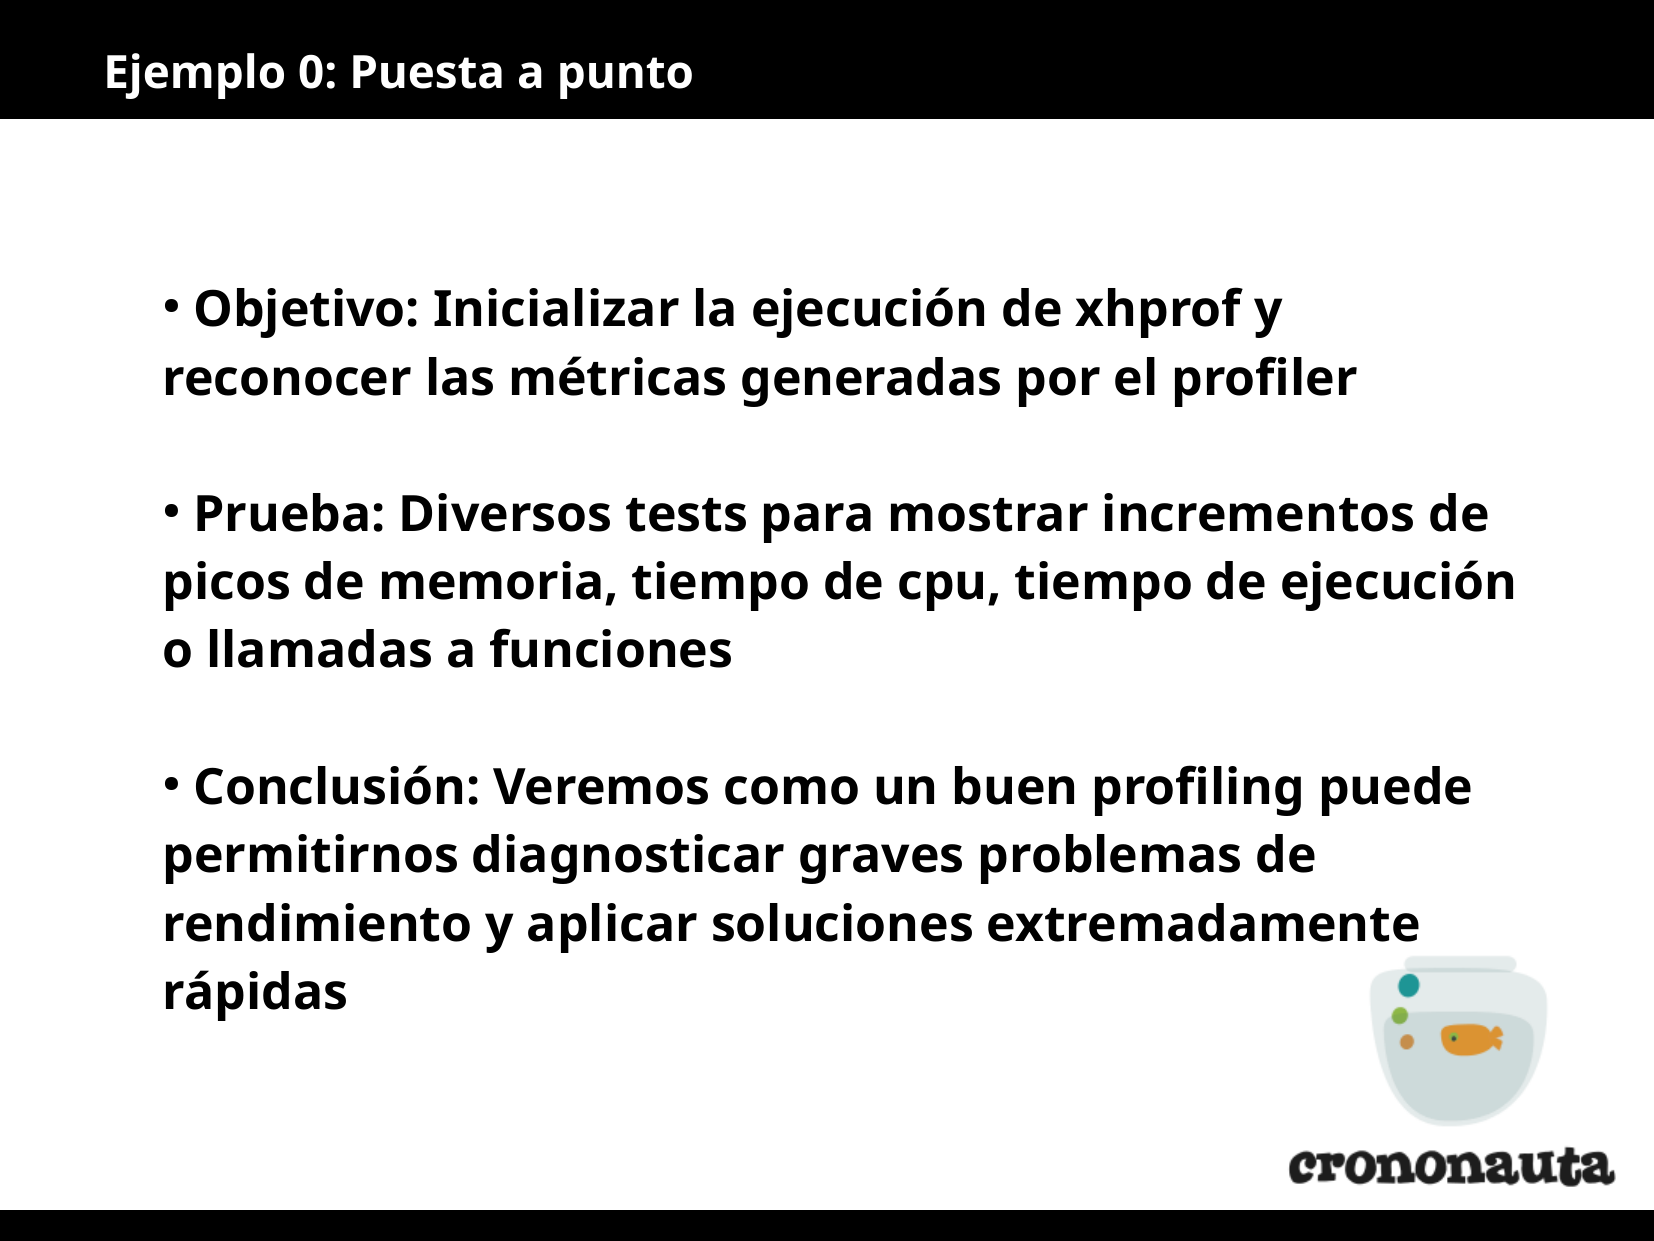

Ejemplo 0: Puesta a punto
 Objetivo: Inicializar la ejecución de xhprof y reconocer las métricas generadas por el profiler
 Prueba: Diversos tests para mostrar incrementos de picos de memoria, tiempo de cpu, tiempo de ejecución o llamadas a funciones
 Conclusión: Veremos como un buen profiling puede permitirnos diagnosticar graves problemas de rendimiento y aplicar soluciones extremadamente rápidas